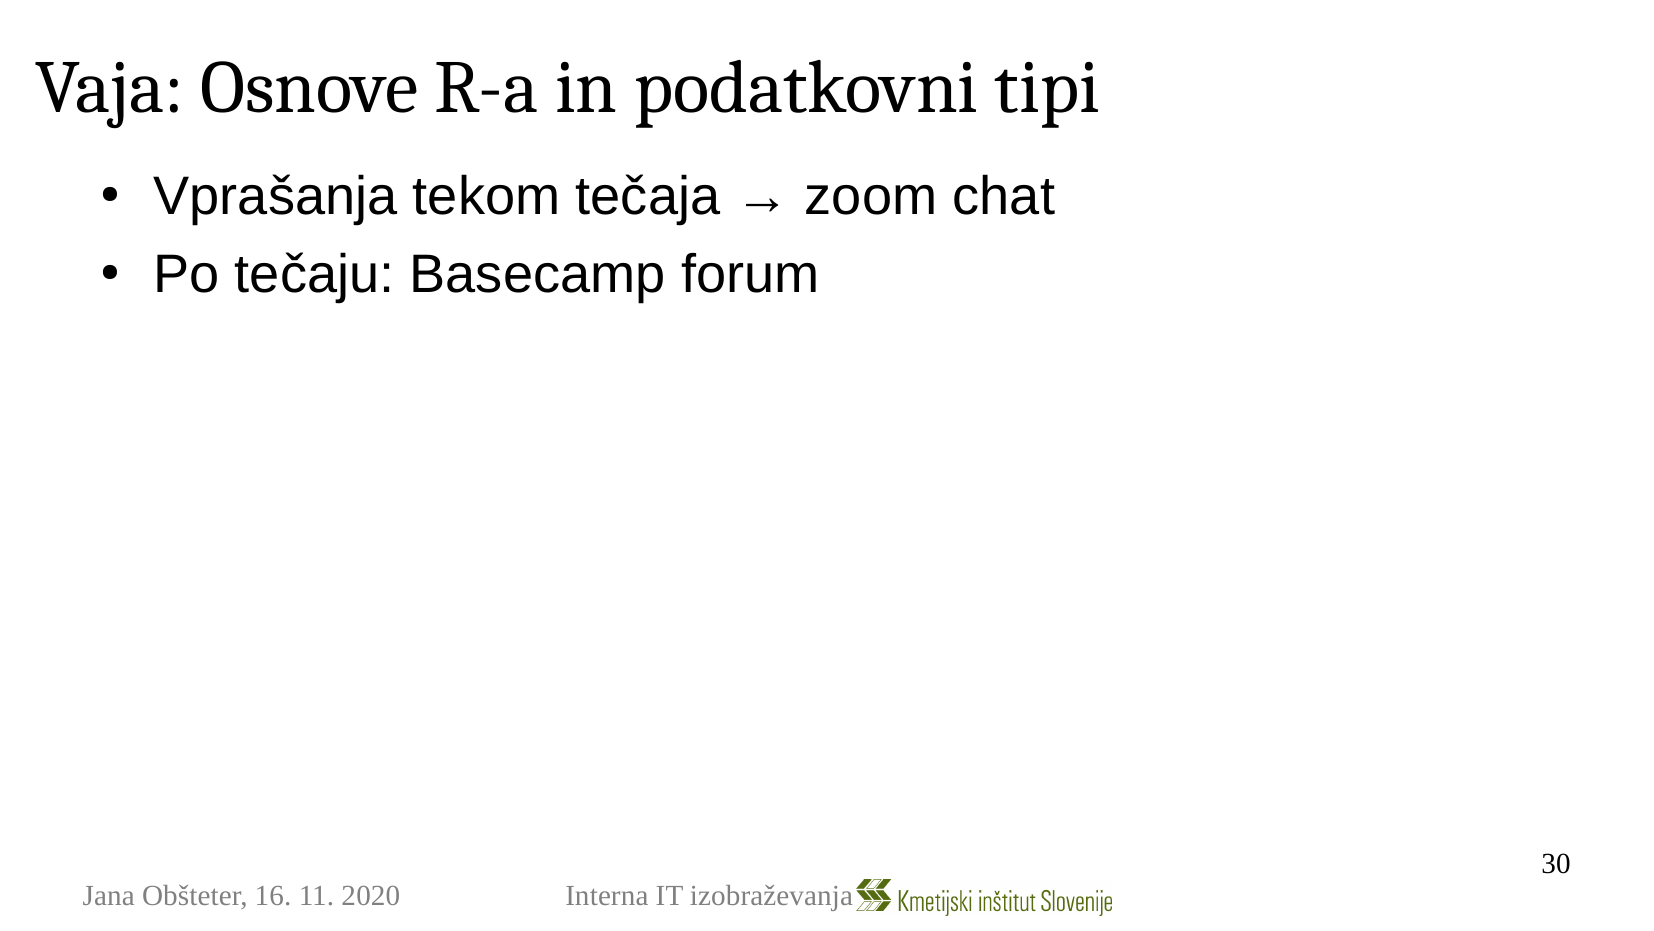

# Vaja: Osnove R-a in podatkovni tipi
Vprašanja tekom tečaja → zoom chat
Po tečaju: Basecamp forum
30